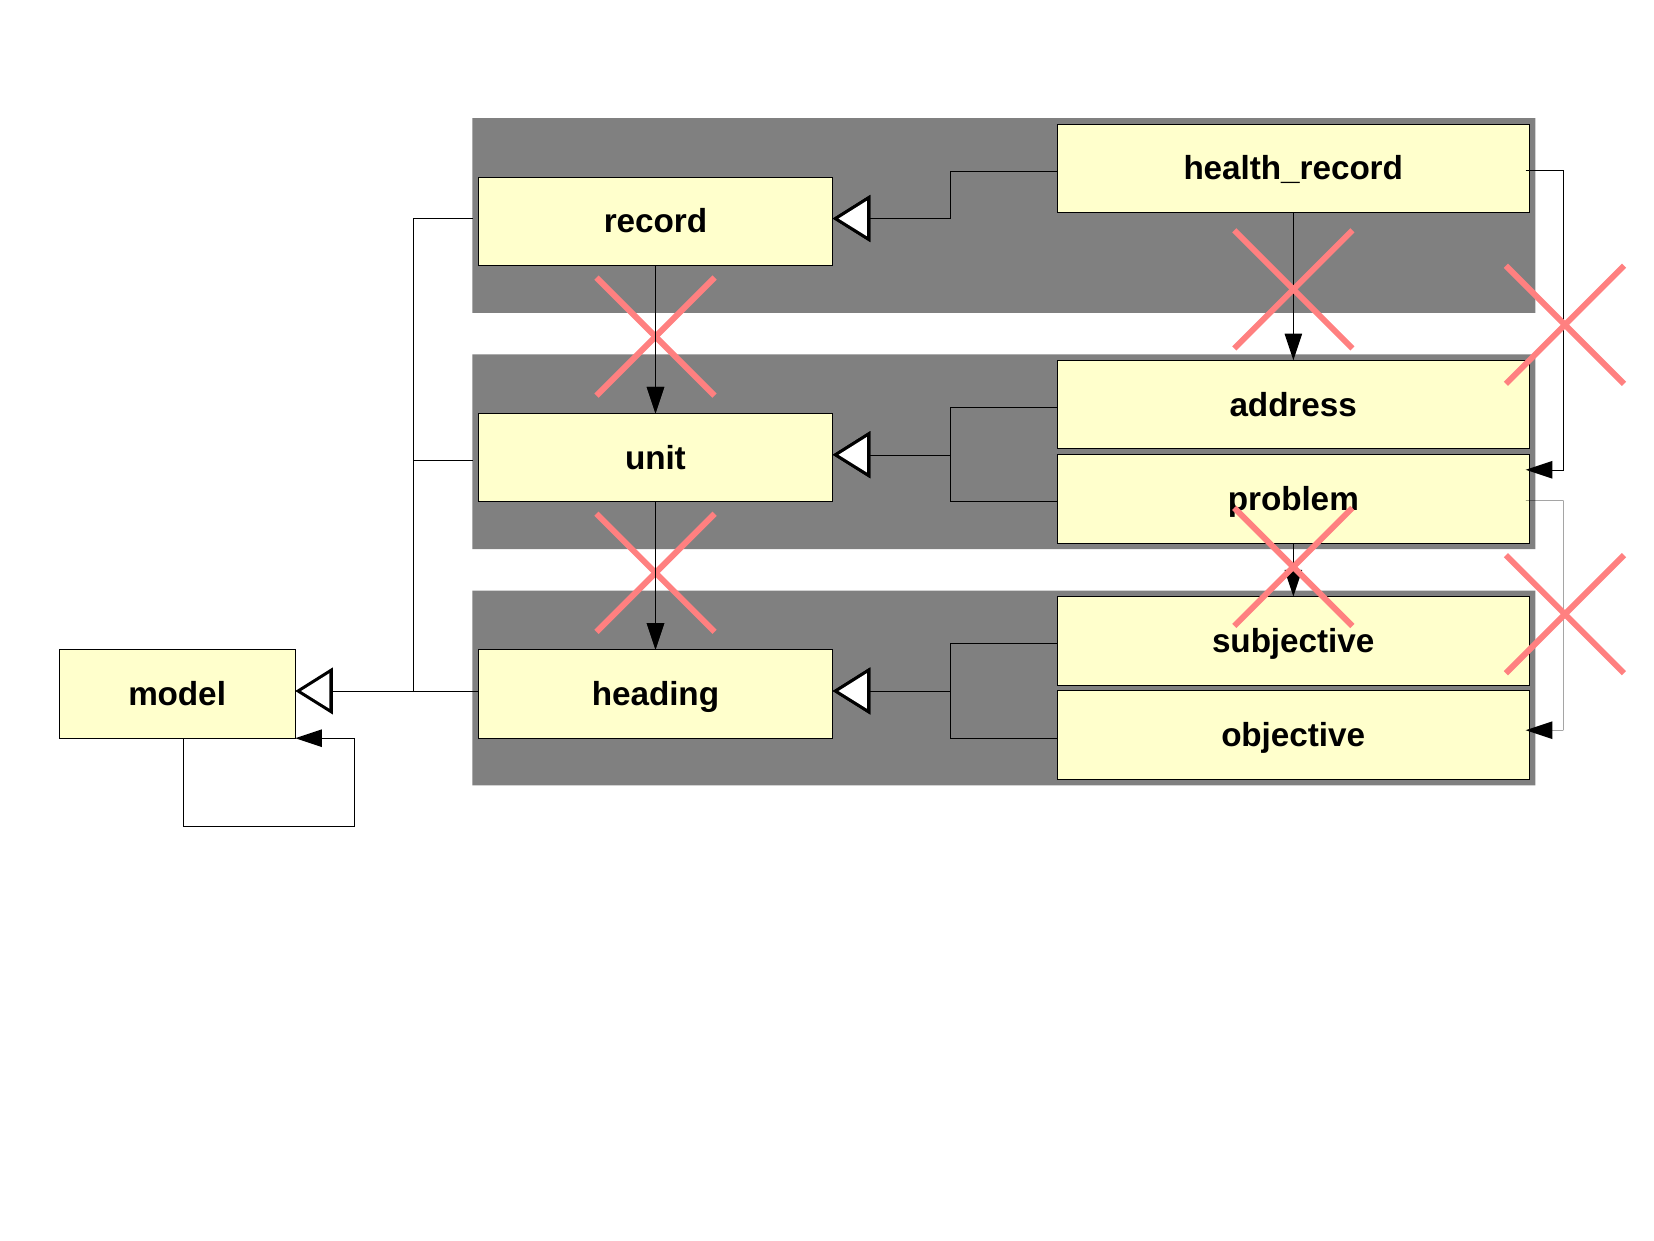

health_record
record
address
unit
problem
subjective
heading
objective
health_record
address
problem
subjective
objective
record
unit
heading
model